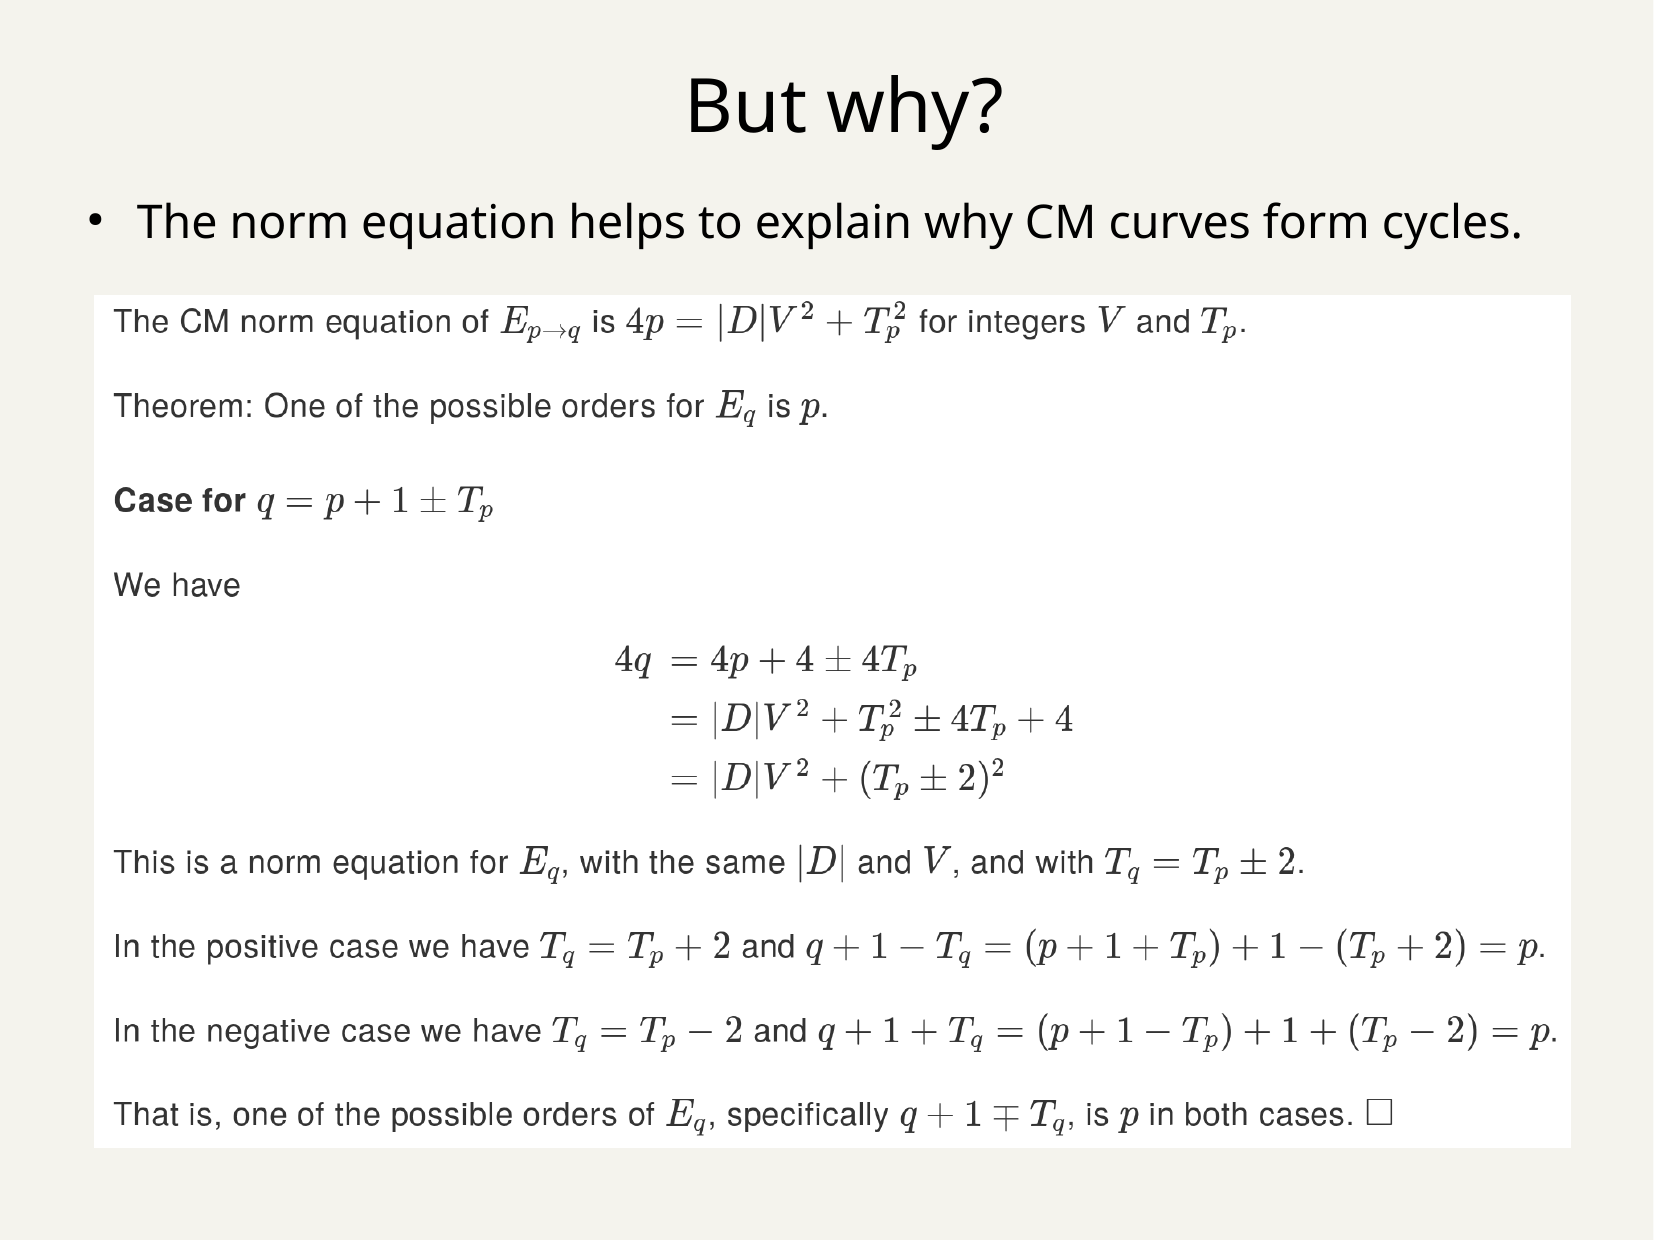

# But why?
The norm equation helps to explain why CM curves form cycles.